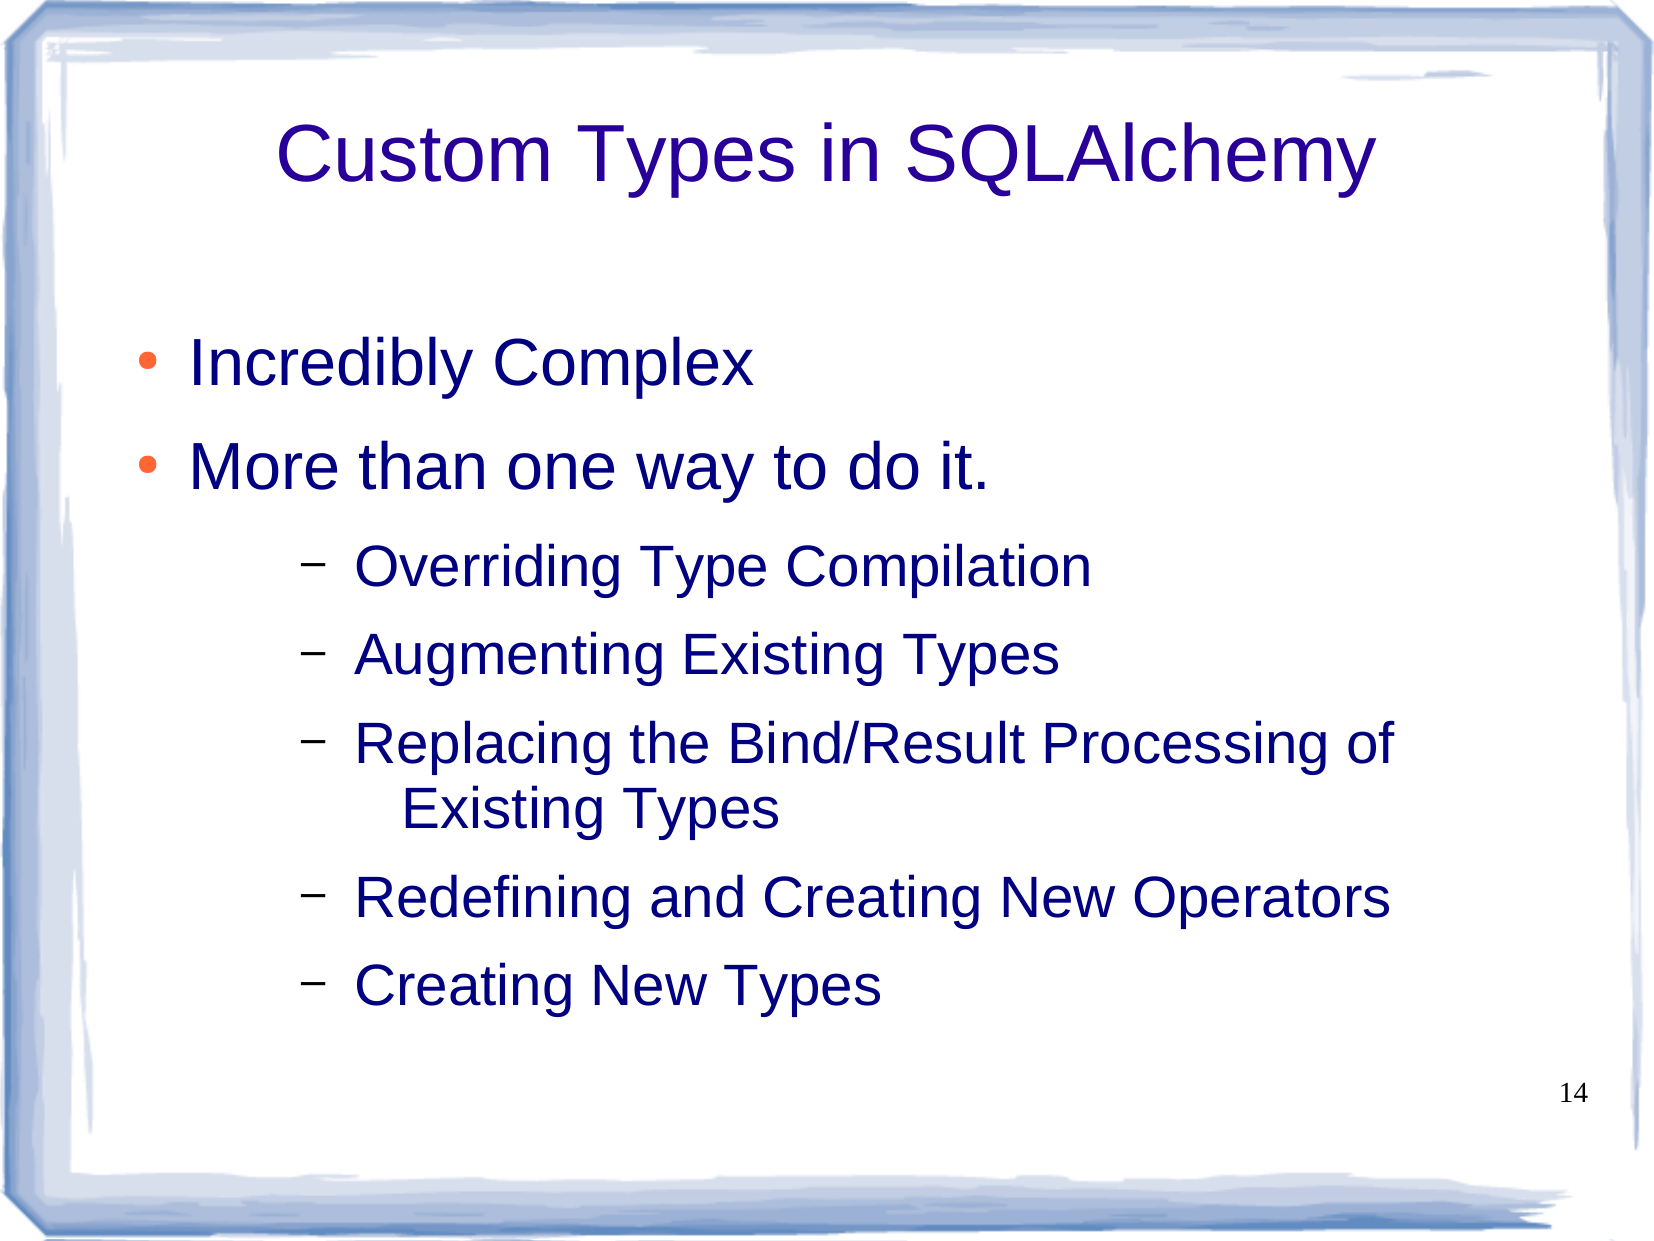

# Custom Types in SQLAlchemy
Incredibly Complex
More than one way to do it.
Overriding Type Compilation
Augmenting Existing Types
Replacing the Bind/Result Processing of Existing Types
Redefining and Creating New Operators
Creating New Types
14